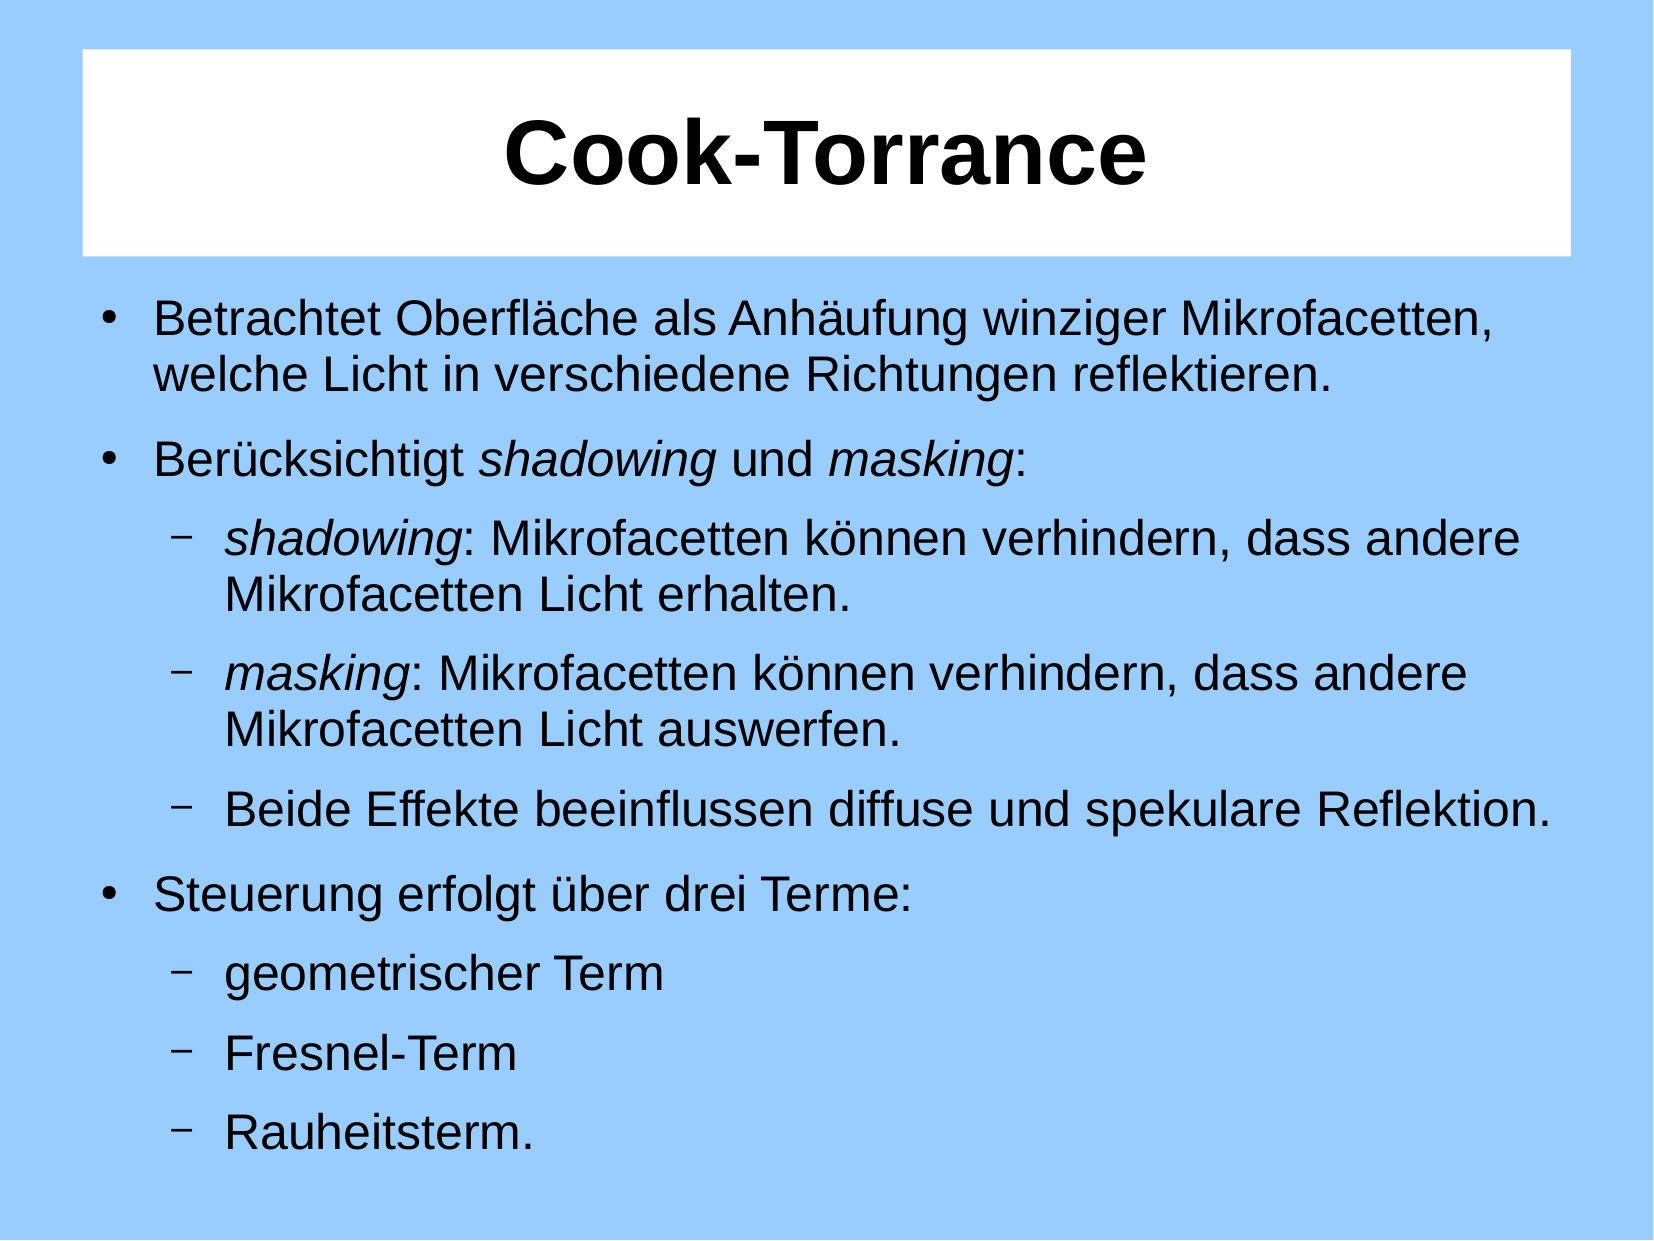

# Cook-Torrance
Betrachtet Oberfläche als Anhäufung winziger Mikrofacetten, welche Licht in verschiedene Richtungen reflektieren.
Berücksichtigt shadowing und masking:
shadowing: Mikrofacetten können verhindern, dass andere Mikrofacetten Licht erhalten.
masking: Mikrofacetten können verhindern, dass andere Mikrofacetten Licht auswerfen.
Beide Effekte beeinflussen diffuse und spekulare Reflektion.
Steuerung erfolgt über drei Terme:
geometrischer Term
Fresnel-Term
Rauheitsterm.